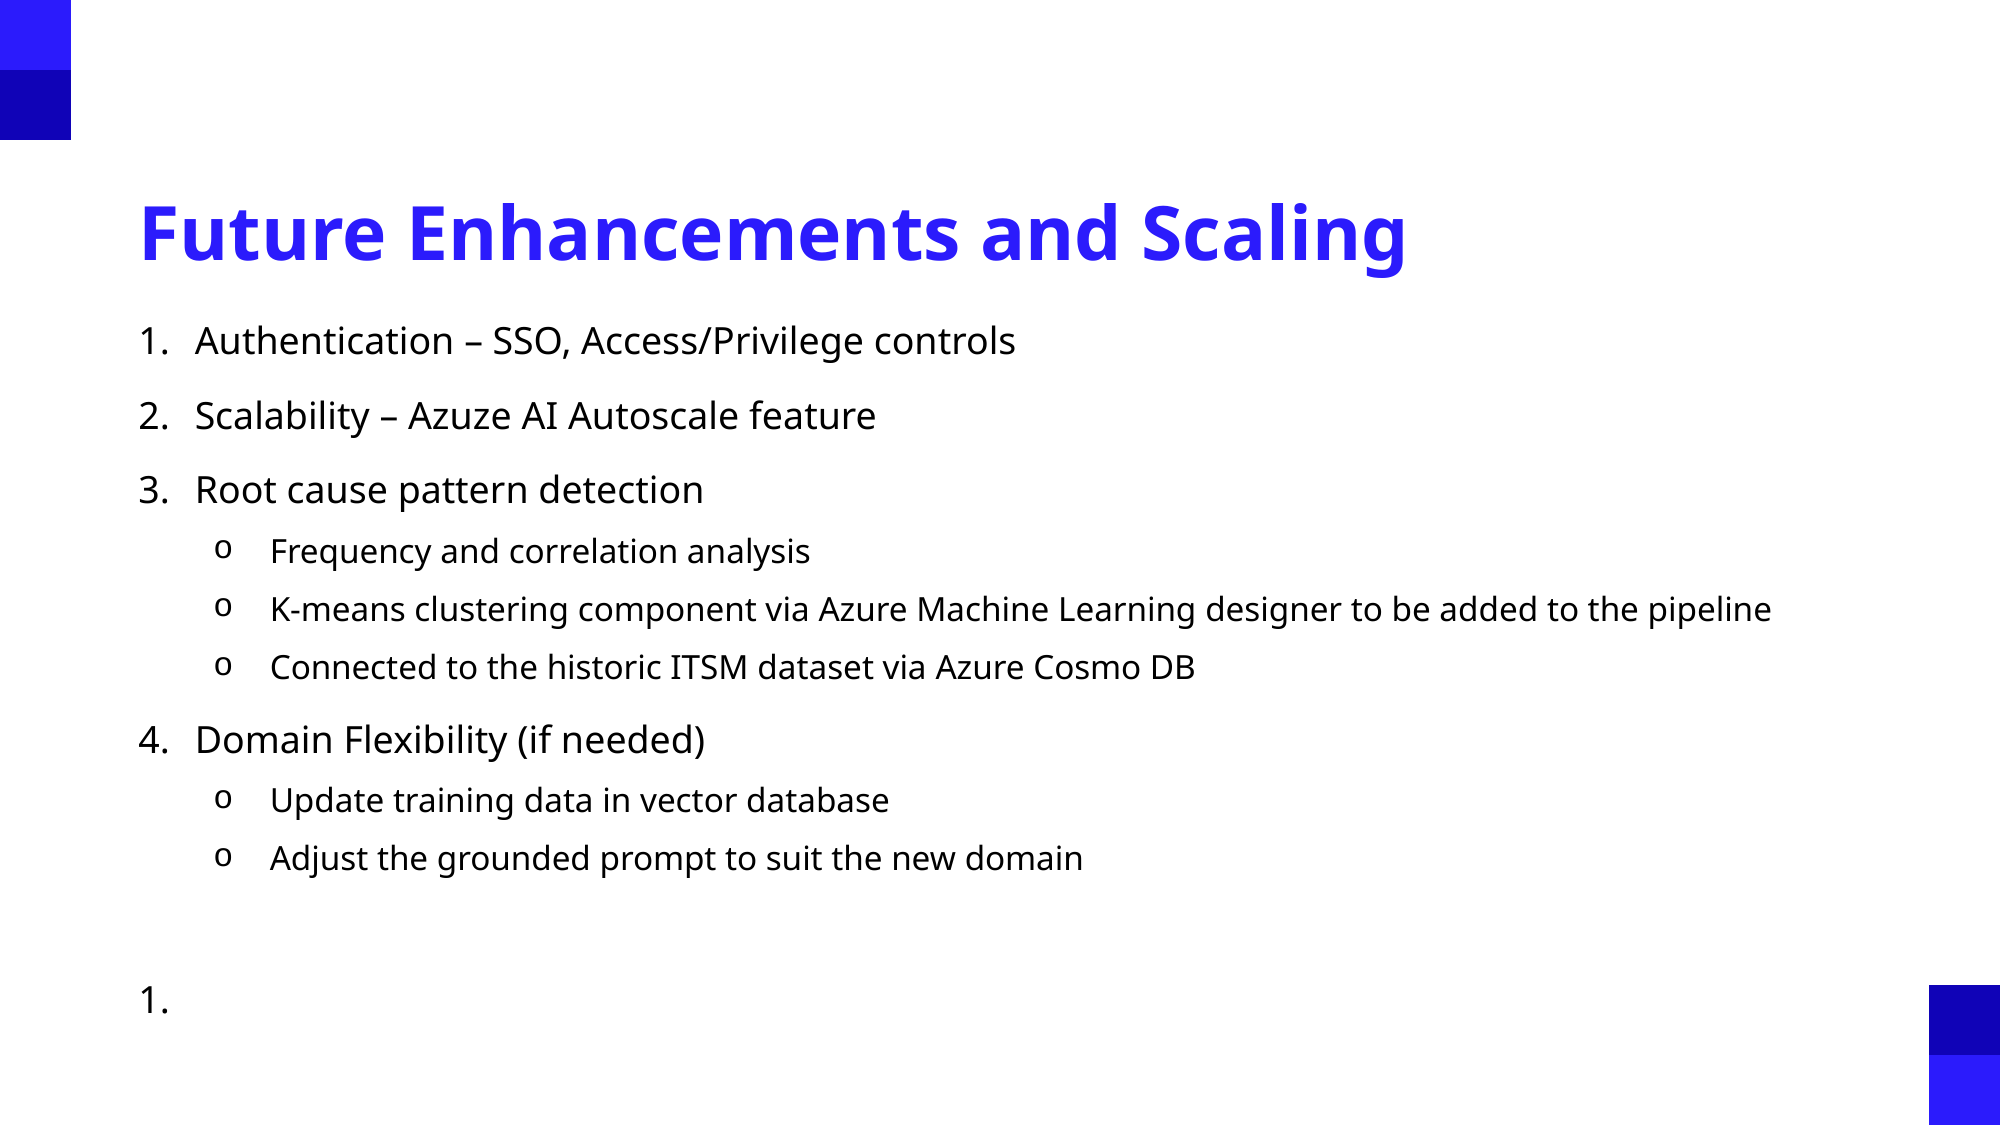

# Future Enhancements and Scaling
Authentication – SSO, Access/Privilege controls
Scalability – Azuze AI Autoscale feature
Root cause pattern detection
Frequency and correlation analysis
K-means clustering component via Azure Machine Learning designer to be added to the pipeline
Connected to the historic ITSM dataset via Azure Cosmo DB
Domain Flexibility (if needed)
Update training data in vector database
Adjust the grounded prompt to suit the new domain